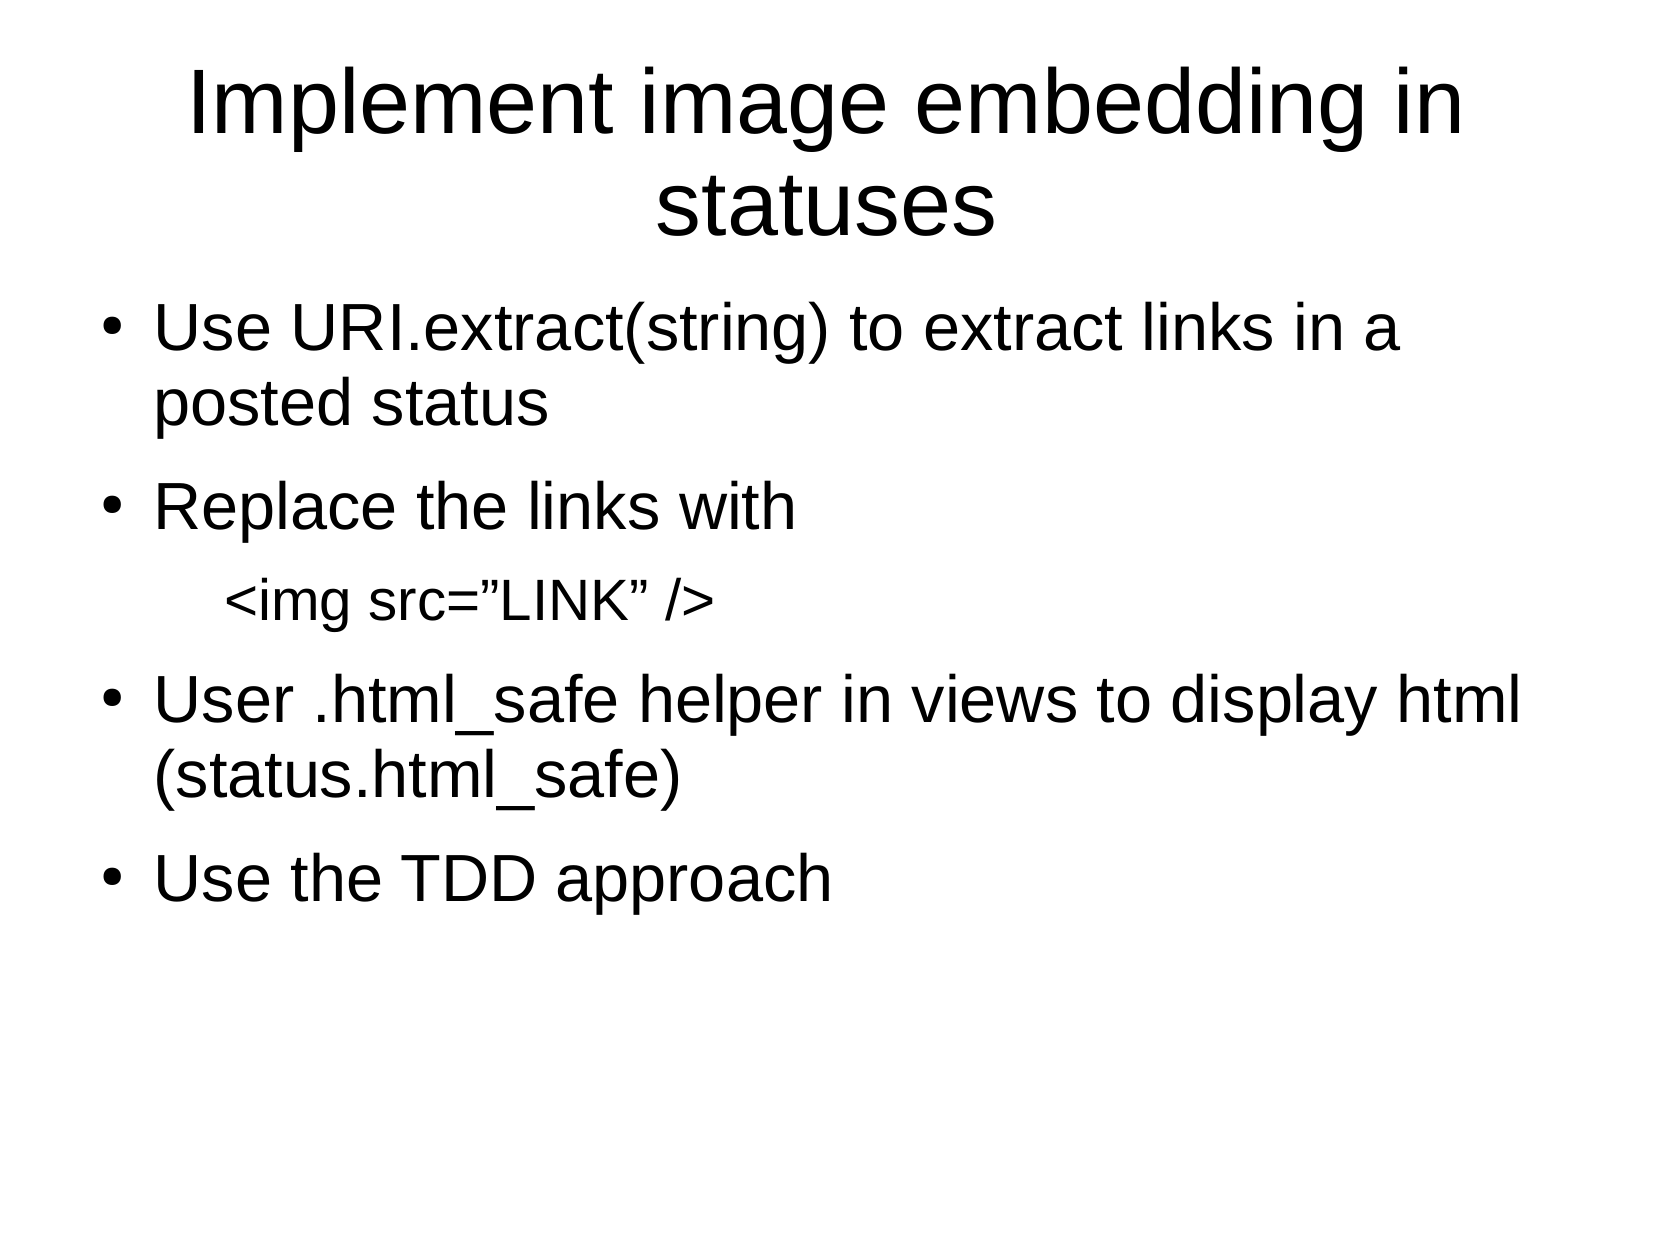

# Implement image embedding in statuses
Use URI.extract(string) to extract links in a posted status
Replace the links with
<img src=”LINK” />
User .html_safe helper in views to display html (status.html_safe)
Use the TDD approach